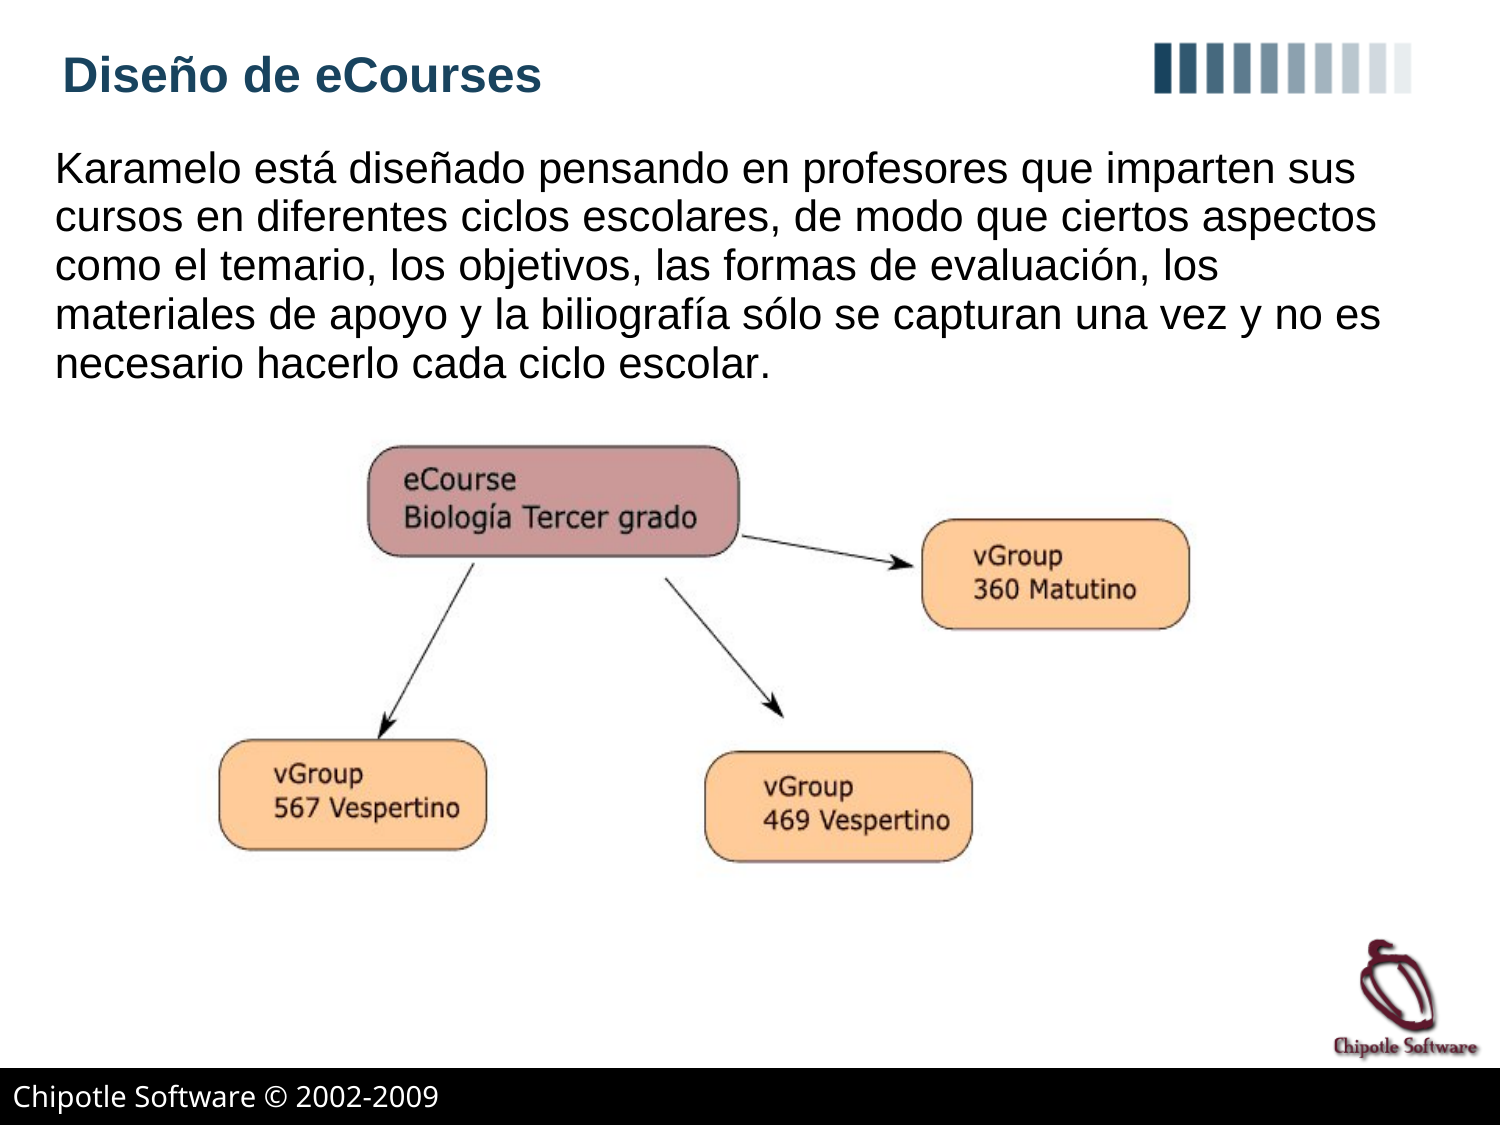

# Diseño de eCourses
Karamelo está diseñado pensando en profesores que imparten sus cursos en diferentes ciclos escolares, de modo que ciertos aspectos como el temario, los objetivos, las formas de evaluación, los materiales de apoyo y la biliografía sólo se capturan una vez y no es necesario hacerlo cada ciclo escolar.